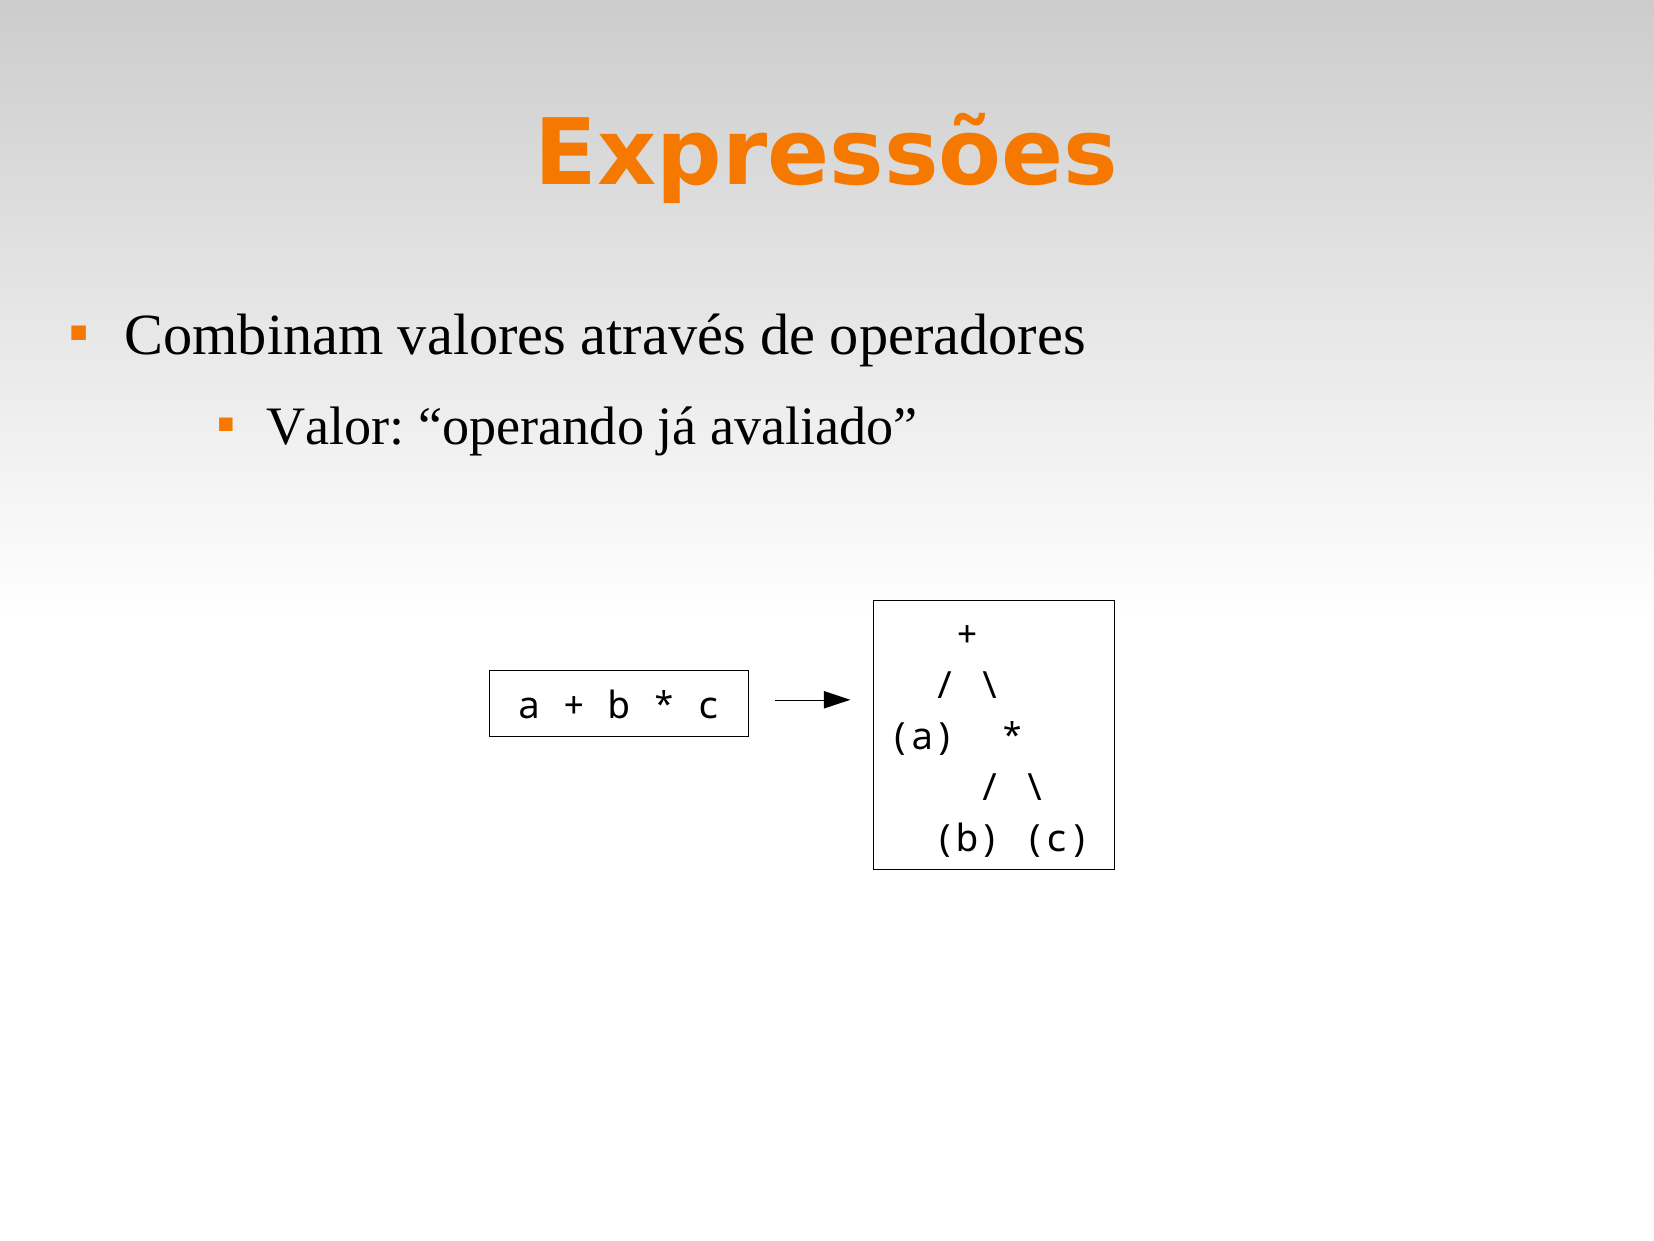

# Expressões
Combinam valores através de operadores
Valor: “operando já avaliado”
 +
 / \
(a) *
 / \
 (b) (c)
a + b * c